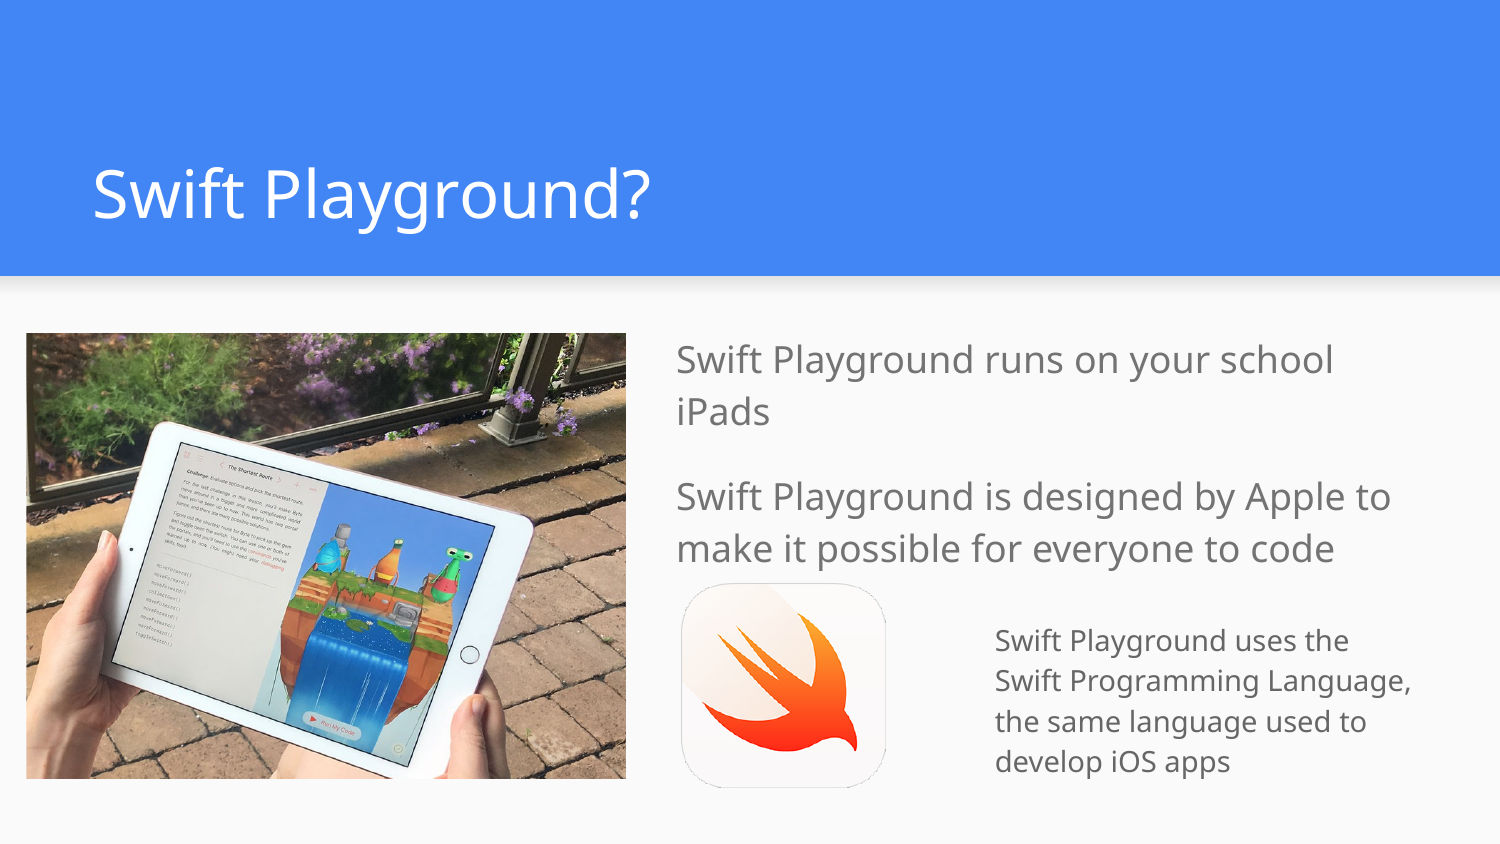

# Swift Playground?
Swift Playground runs on your school iPads
Swift Playground is designed by Apple to make it possible for everyone to code
Swift Playground uses the Swift Programming Language, the same language used to develop iOS apps